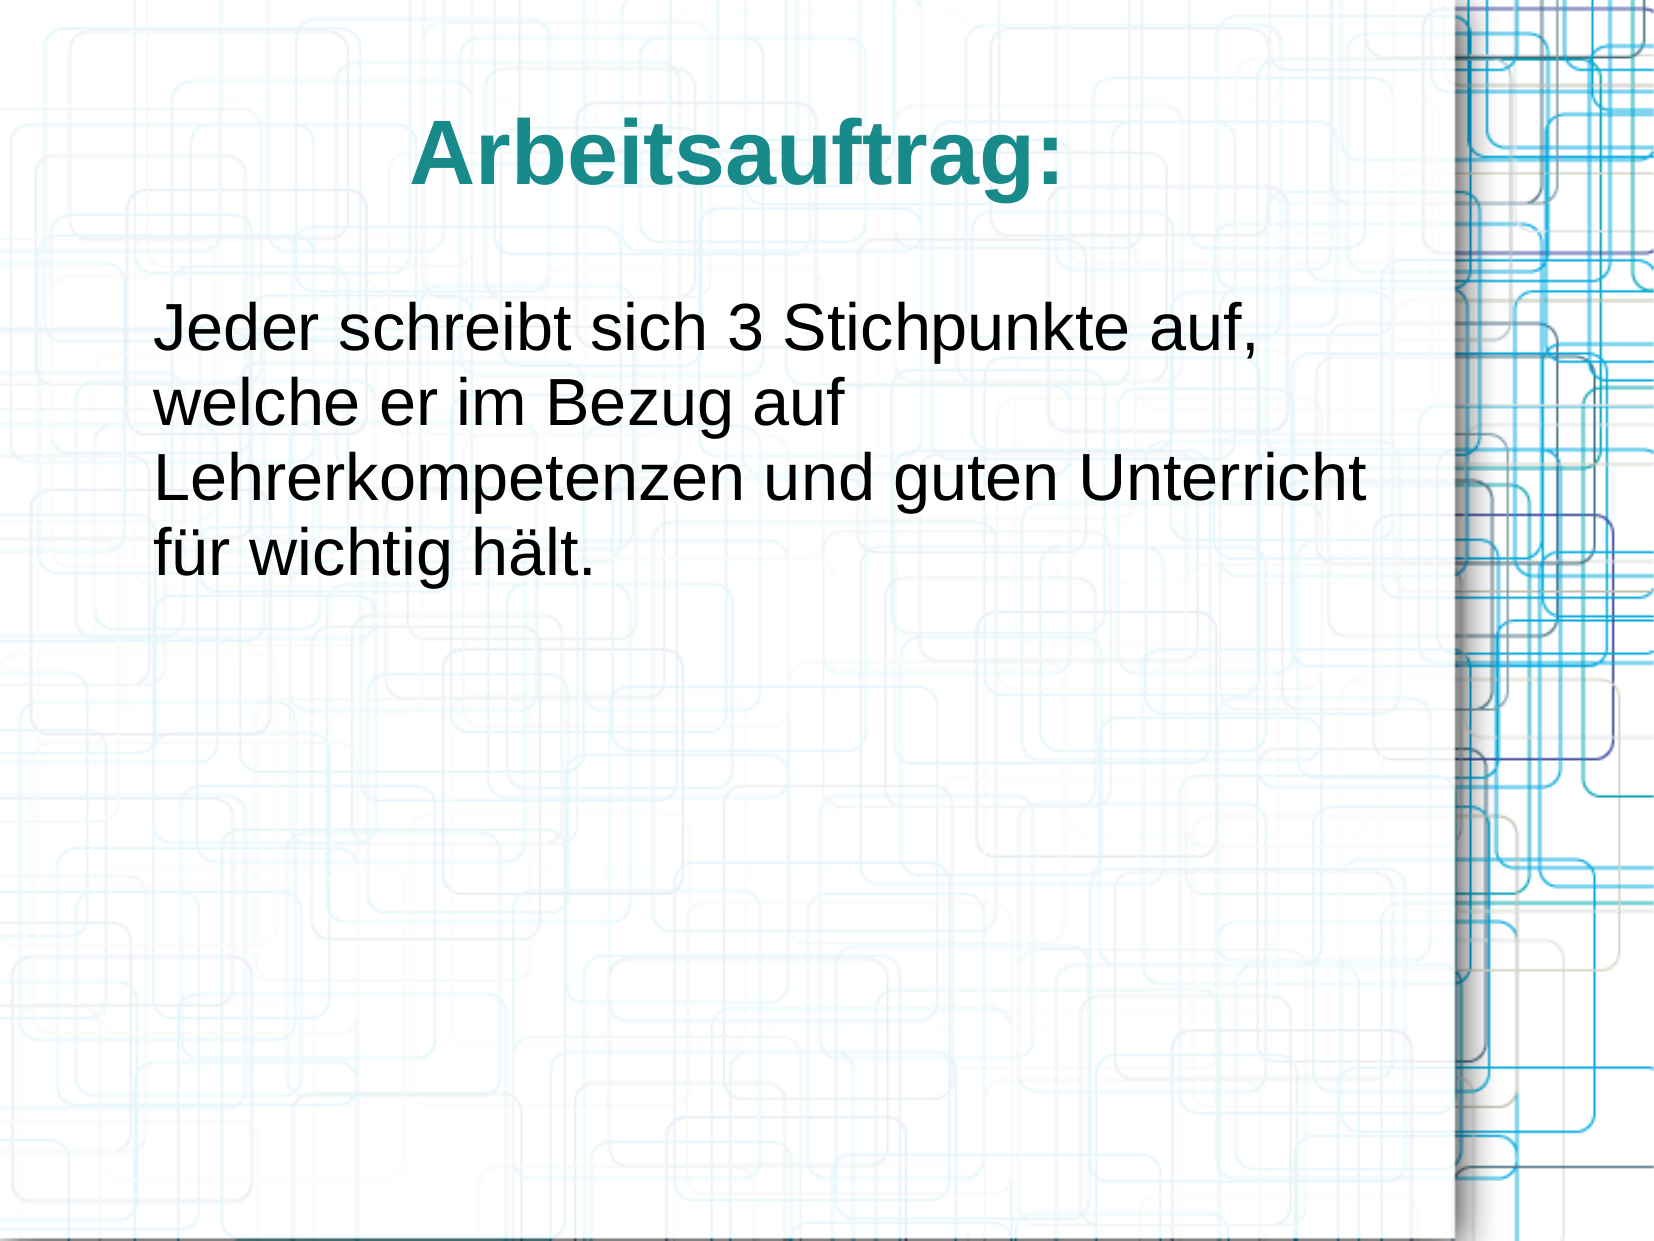

# Arbeitsauftrag:
Jeder schreibt sich 3 Stichpunkte auf, welche er im Bezug auf Lehrerkompetenzen und guten Unterricht für wichtig hält.